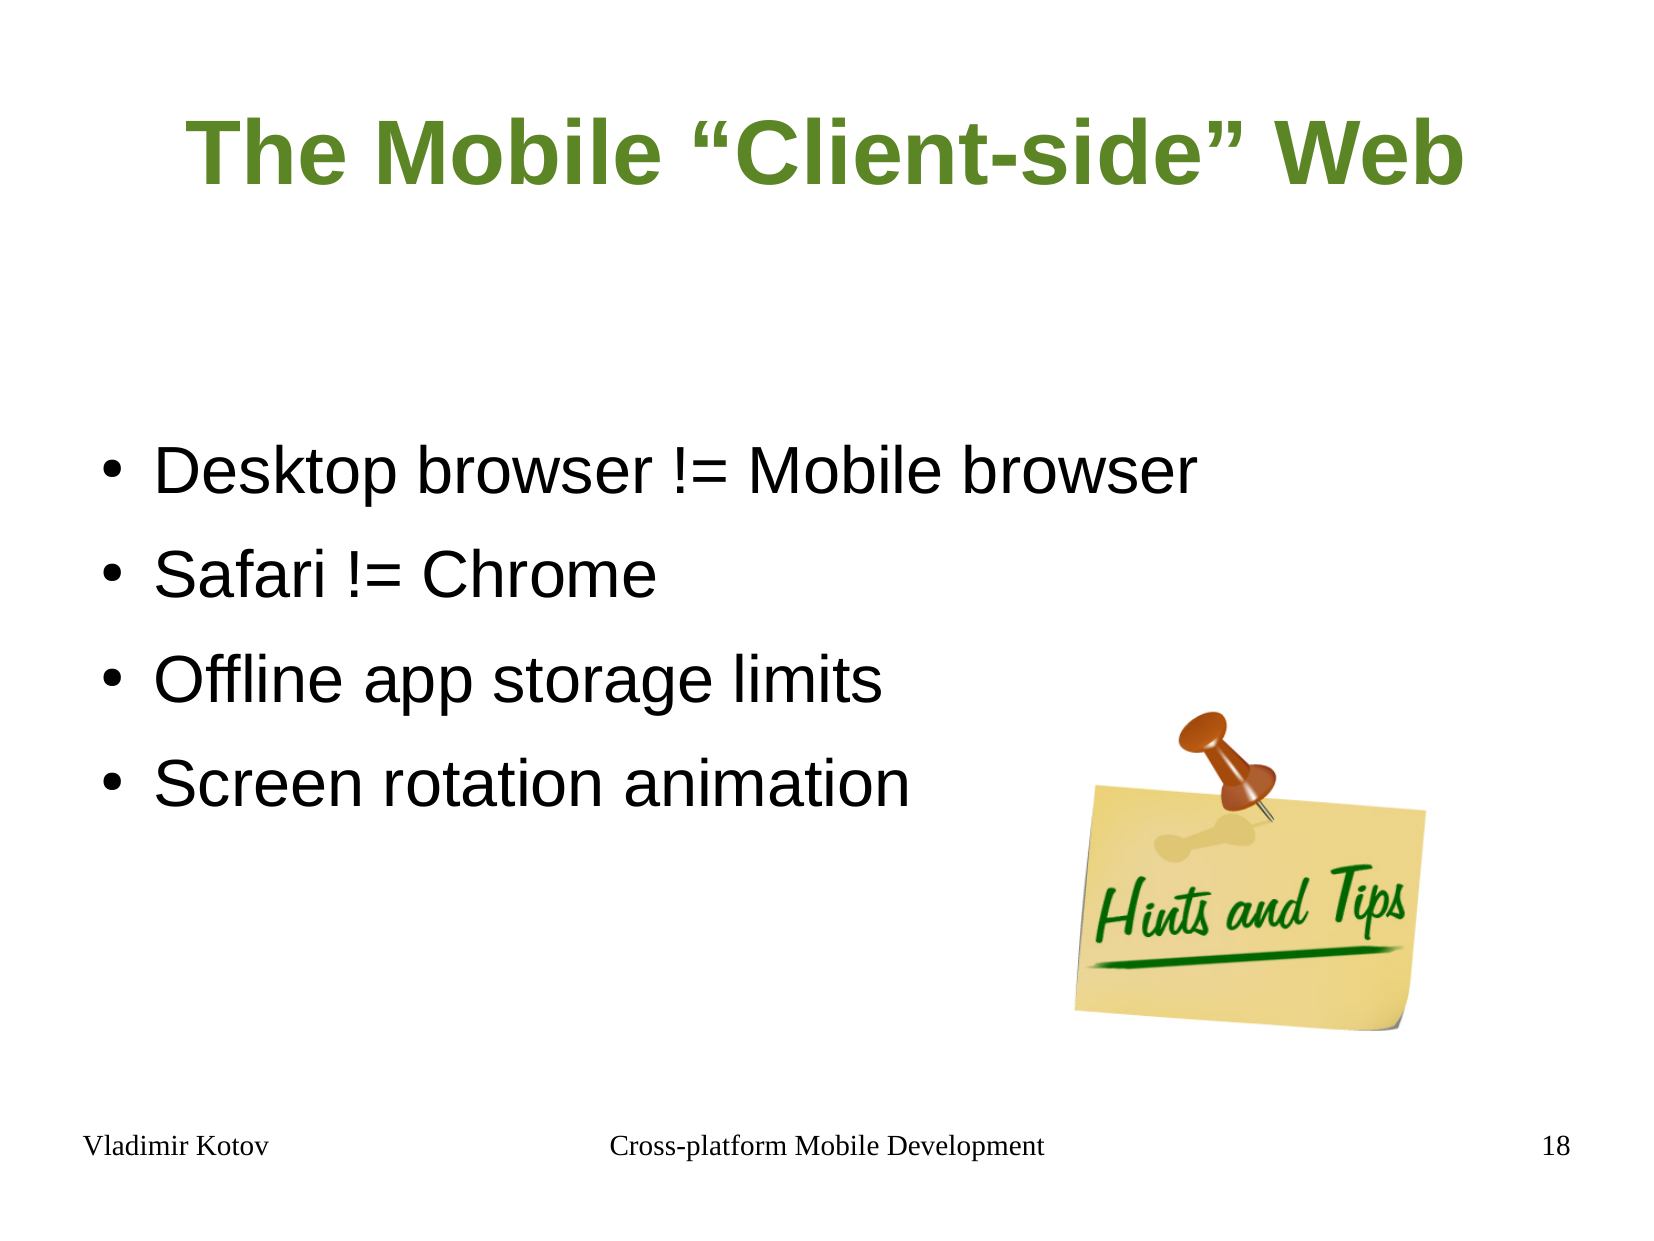

# The Mobile “Client-side” Web
Desktop browser != Mobile browser
Safari != Chrome
Offline app storage limits
Screen rotation animation
Vladimir Kotov
Cross-platform Mobile Development
18